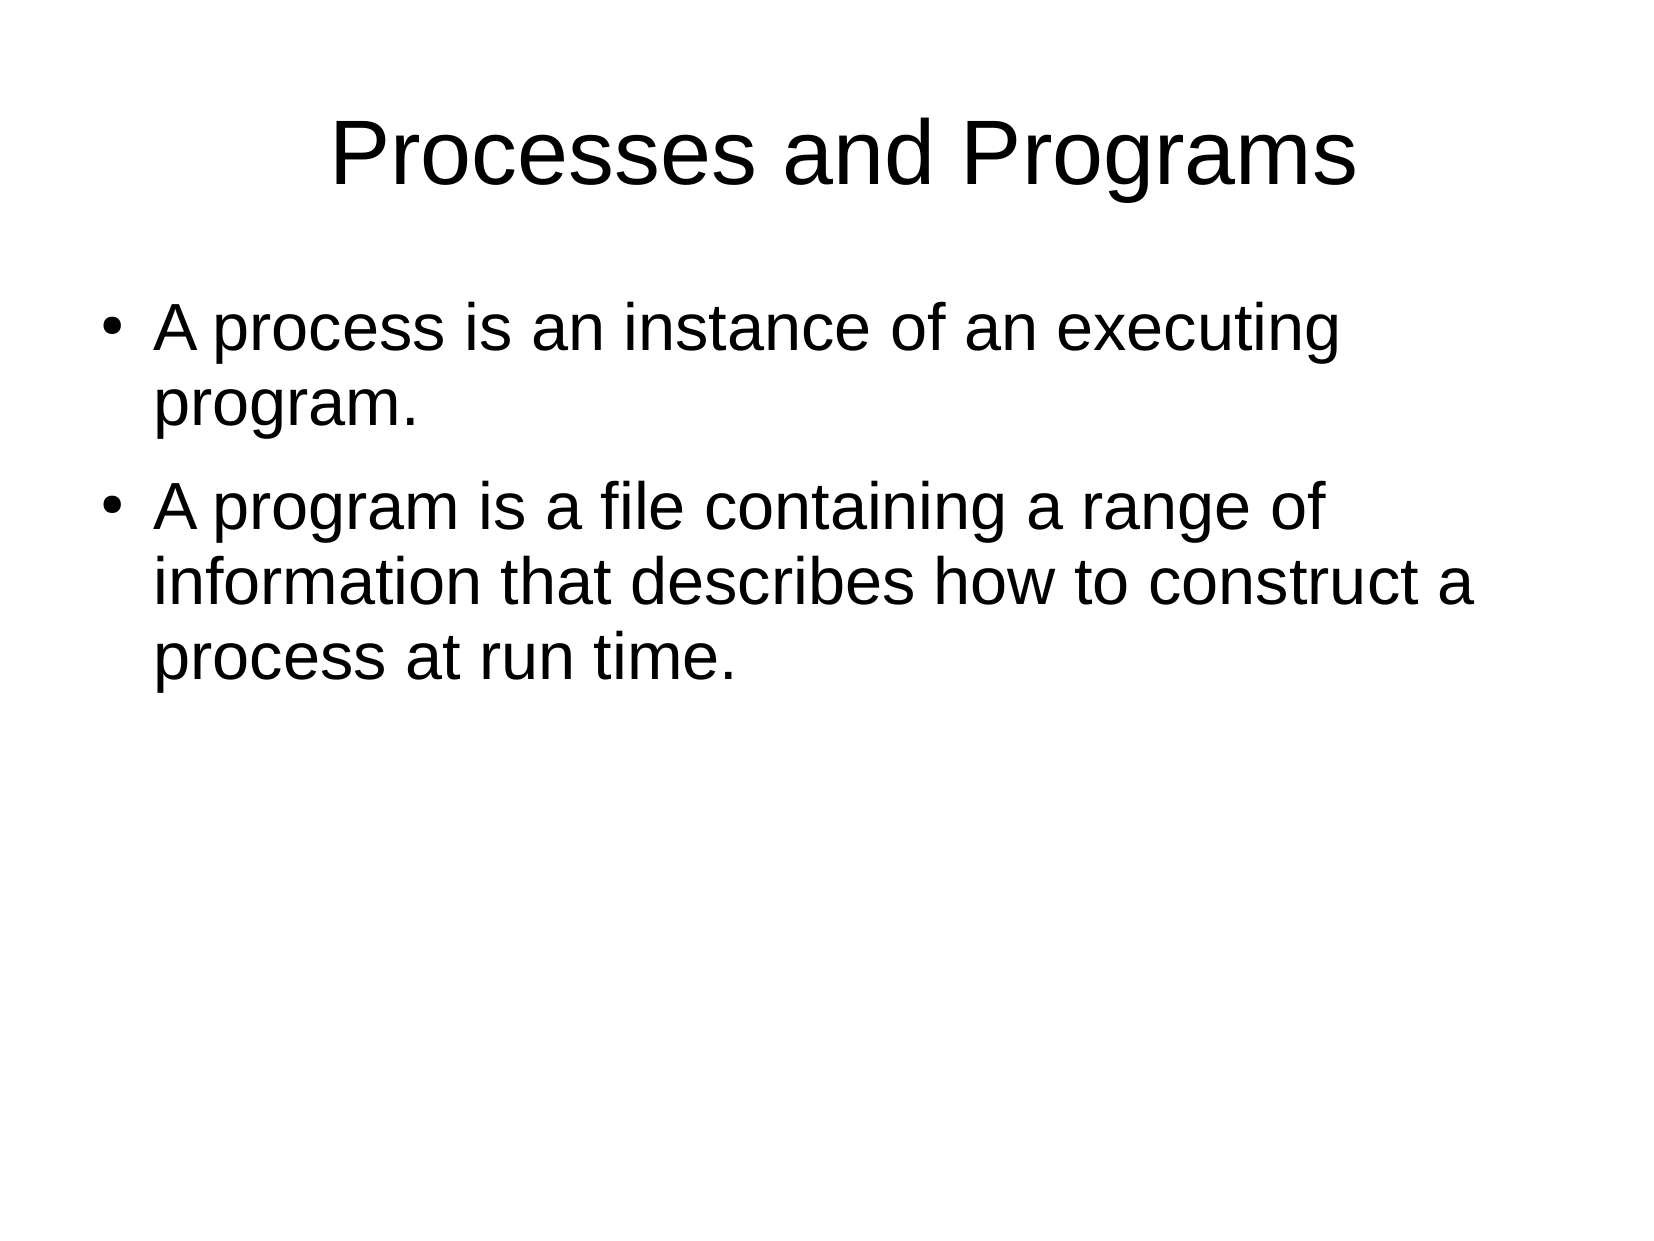

# Processes and Programs
A process is an instance of an executing program.
A program is a file containing a range of information that describes how to construct a process at run time.